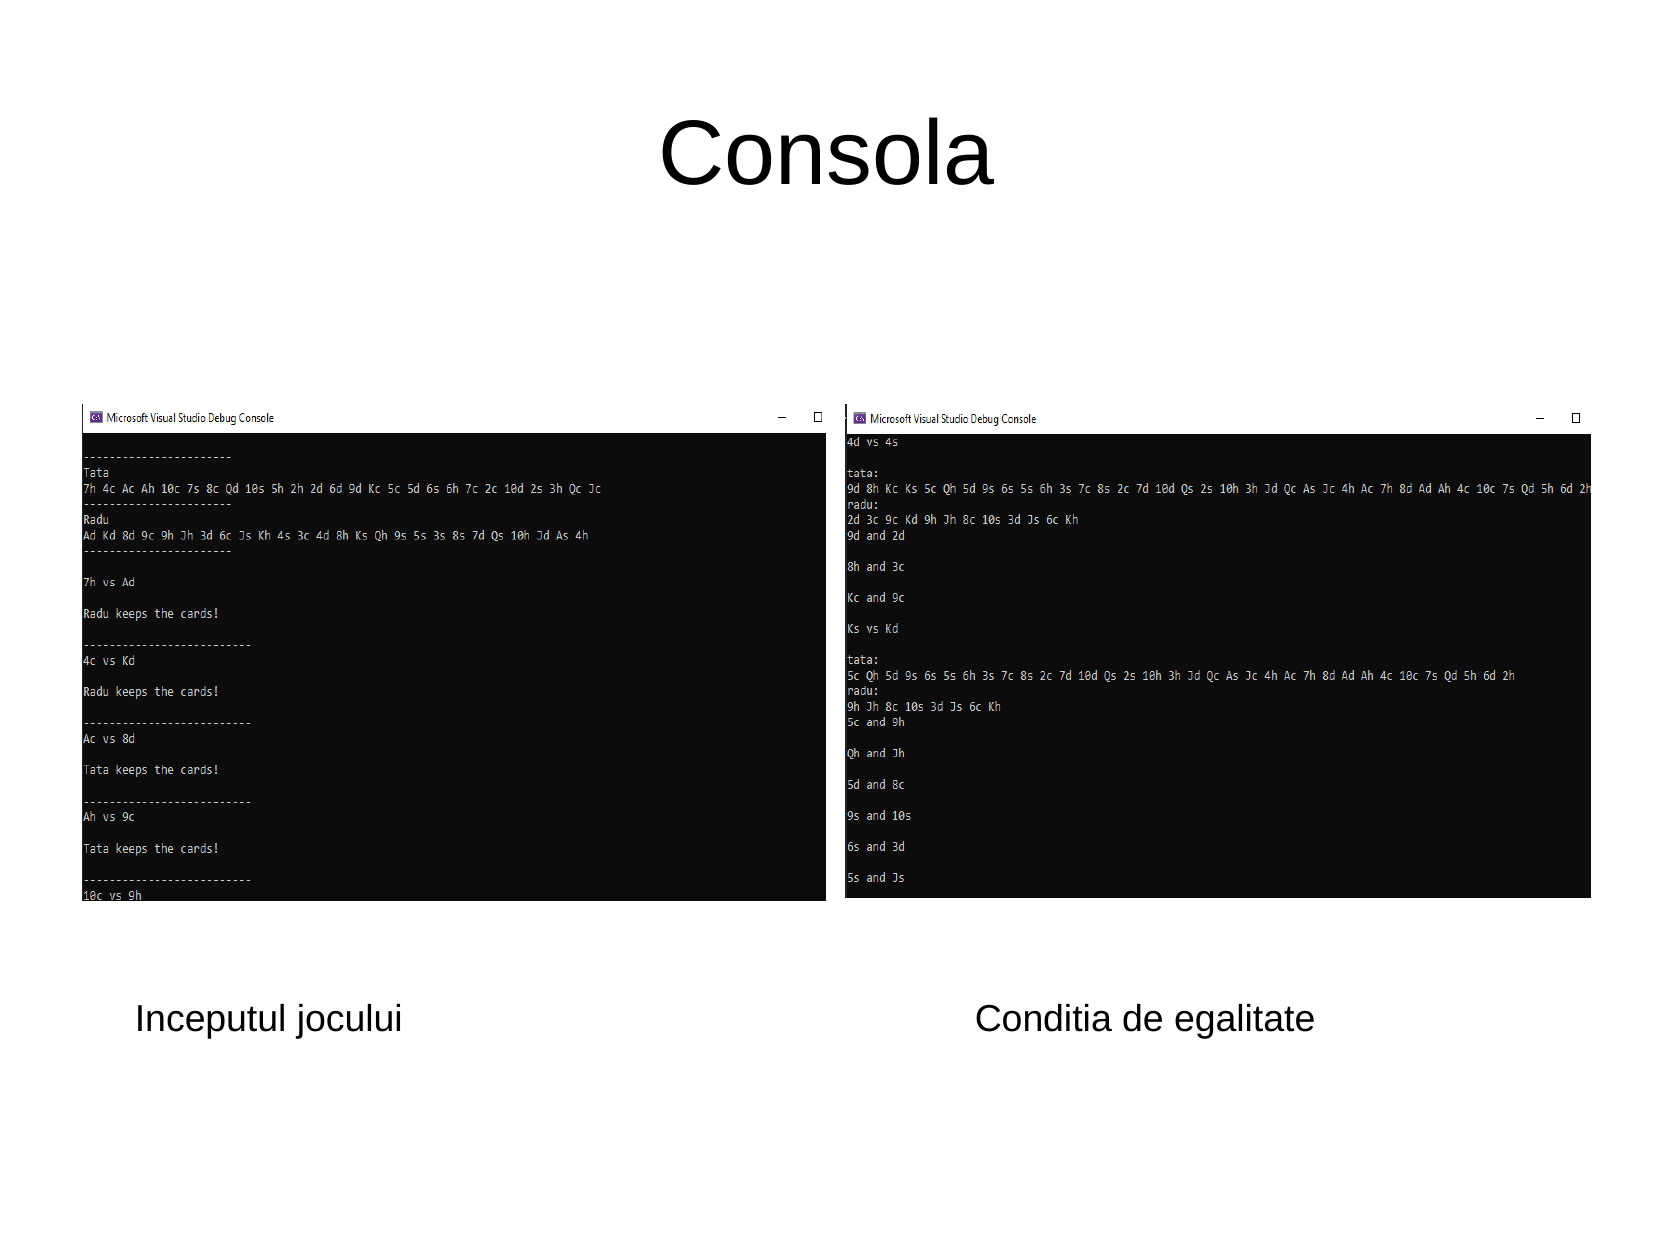

# Consola
Inceputul jocului
Conditia de egalitate